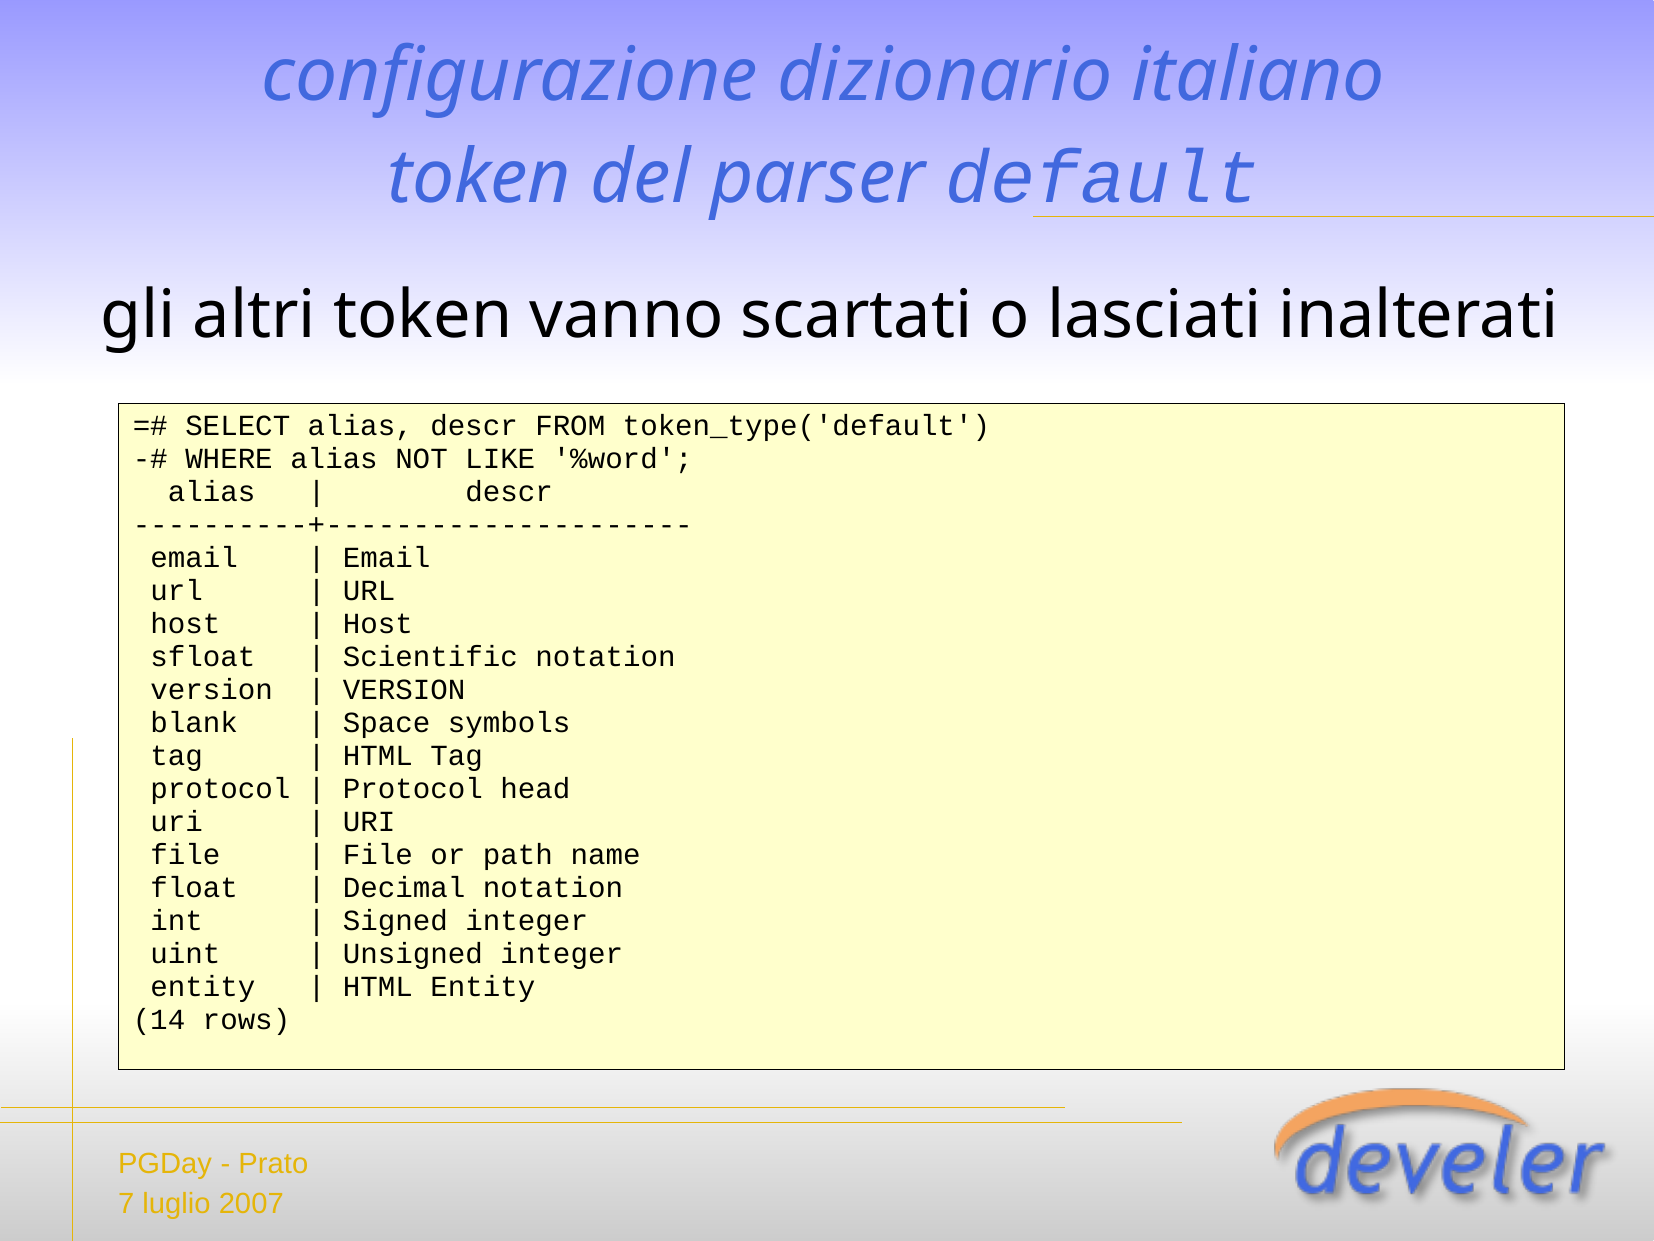

# configurazione dizionario italiano token del parser default
gli altri token vanno scartati o lasciati inalterati
=# SELECT alias, descr FROM token_type('default')
-# WHERE alias NOT LIKE '%word';
 alias | descr
----------+---------------------
 email | Email
 url | URL
 host | Host
 sfloat | Scientific notation
 version | VERSION
 blank | Space symbols
 tag | HTML Tag
 protocol | Protocol head
 uri | URI
 file | File or path name
 float | Decimal notation
 int | Signed integer
 uint | Unsigned integer
 entity | HTML Entity
(14 rows)
PGDay - Prato
7 luglio 2007